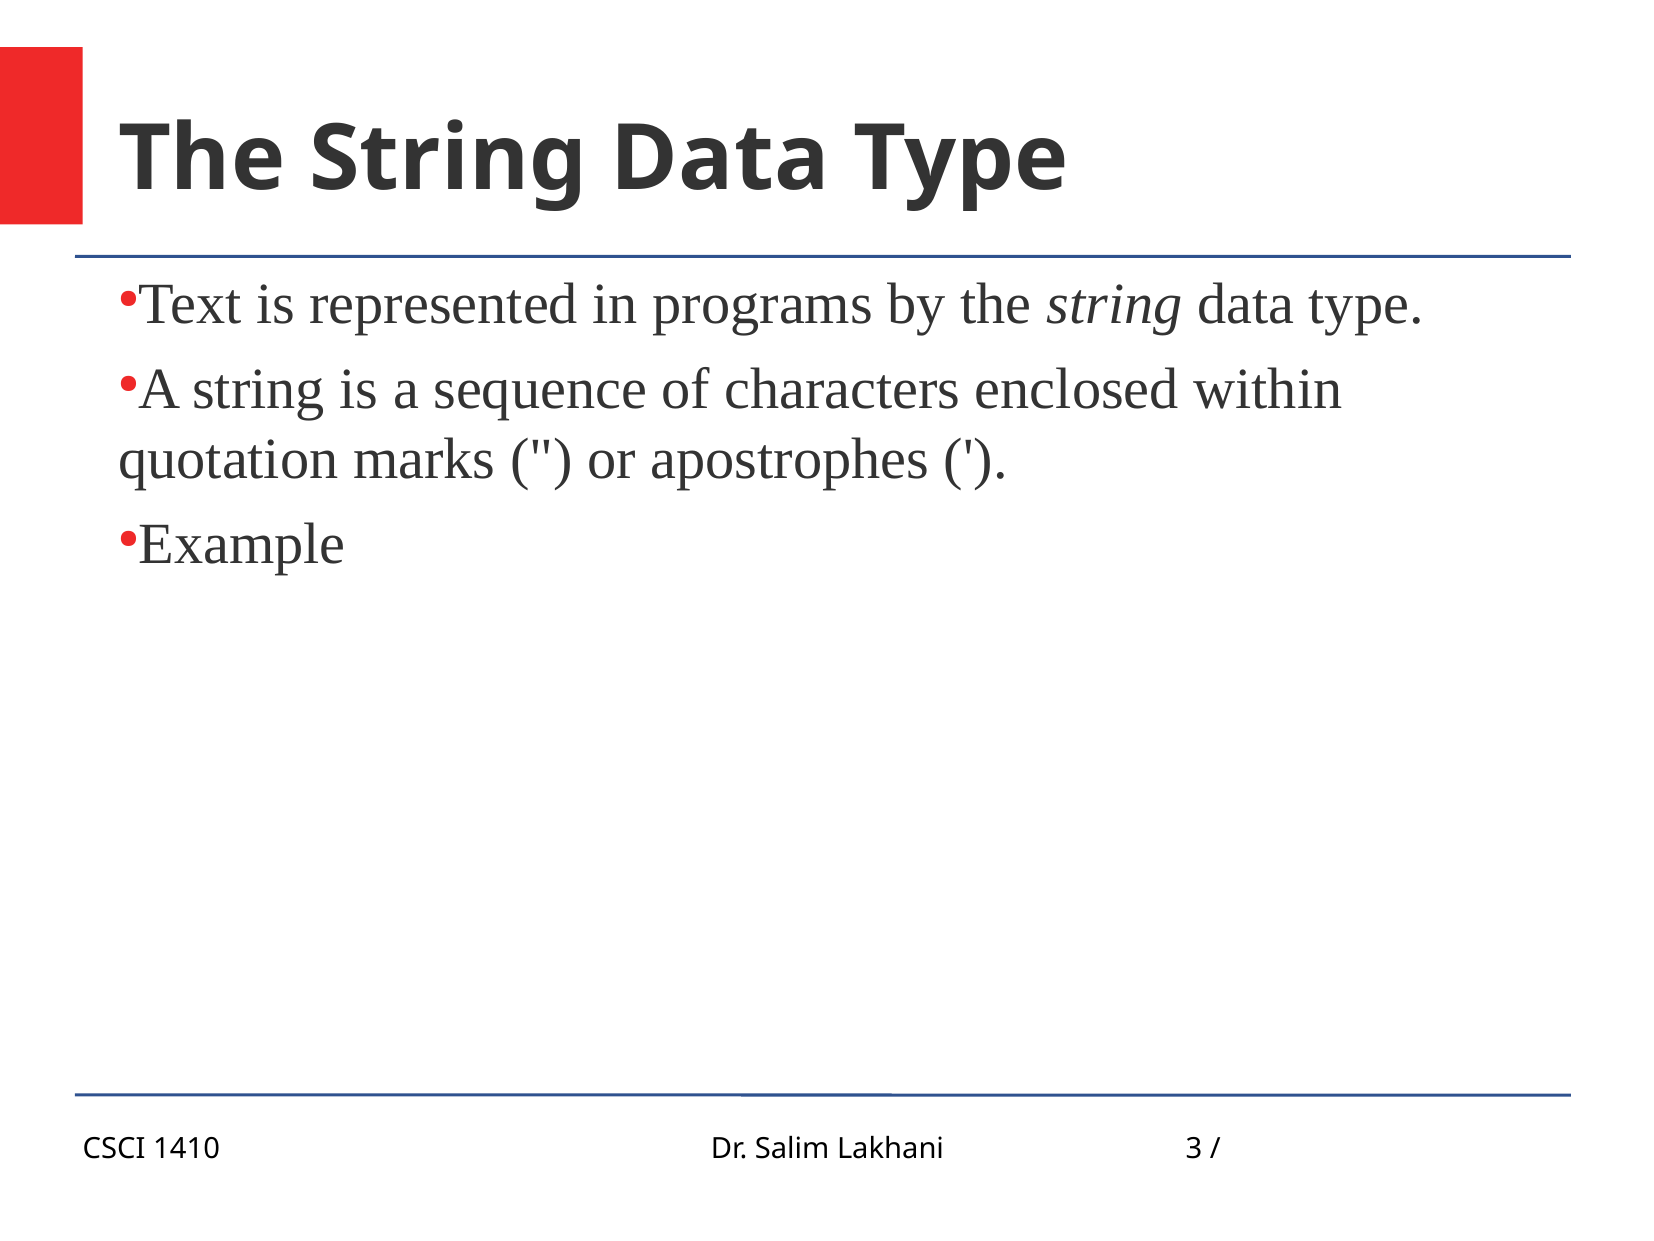

# The String Data Type
Text is represented in programs by the string data type.
A string is a sequence of characters enclosed within quotation marks (") or apostrophes (').
Example
CSCI 1410
Dr. Salim Lakhani